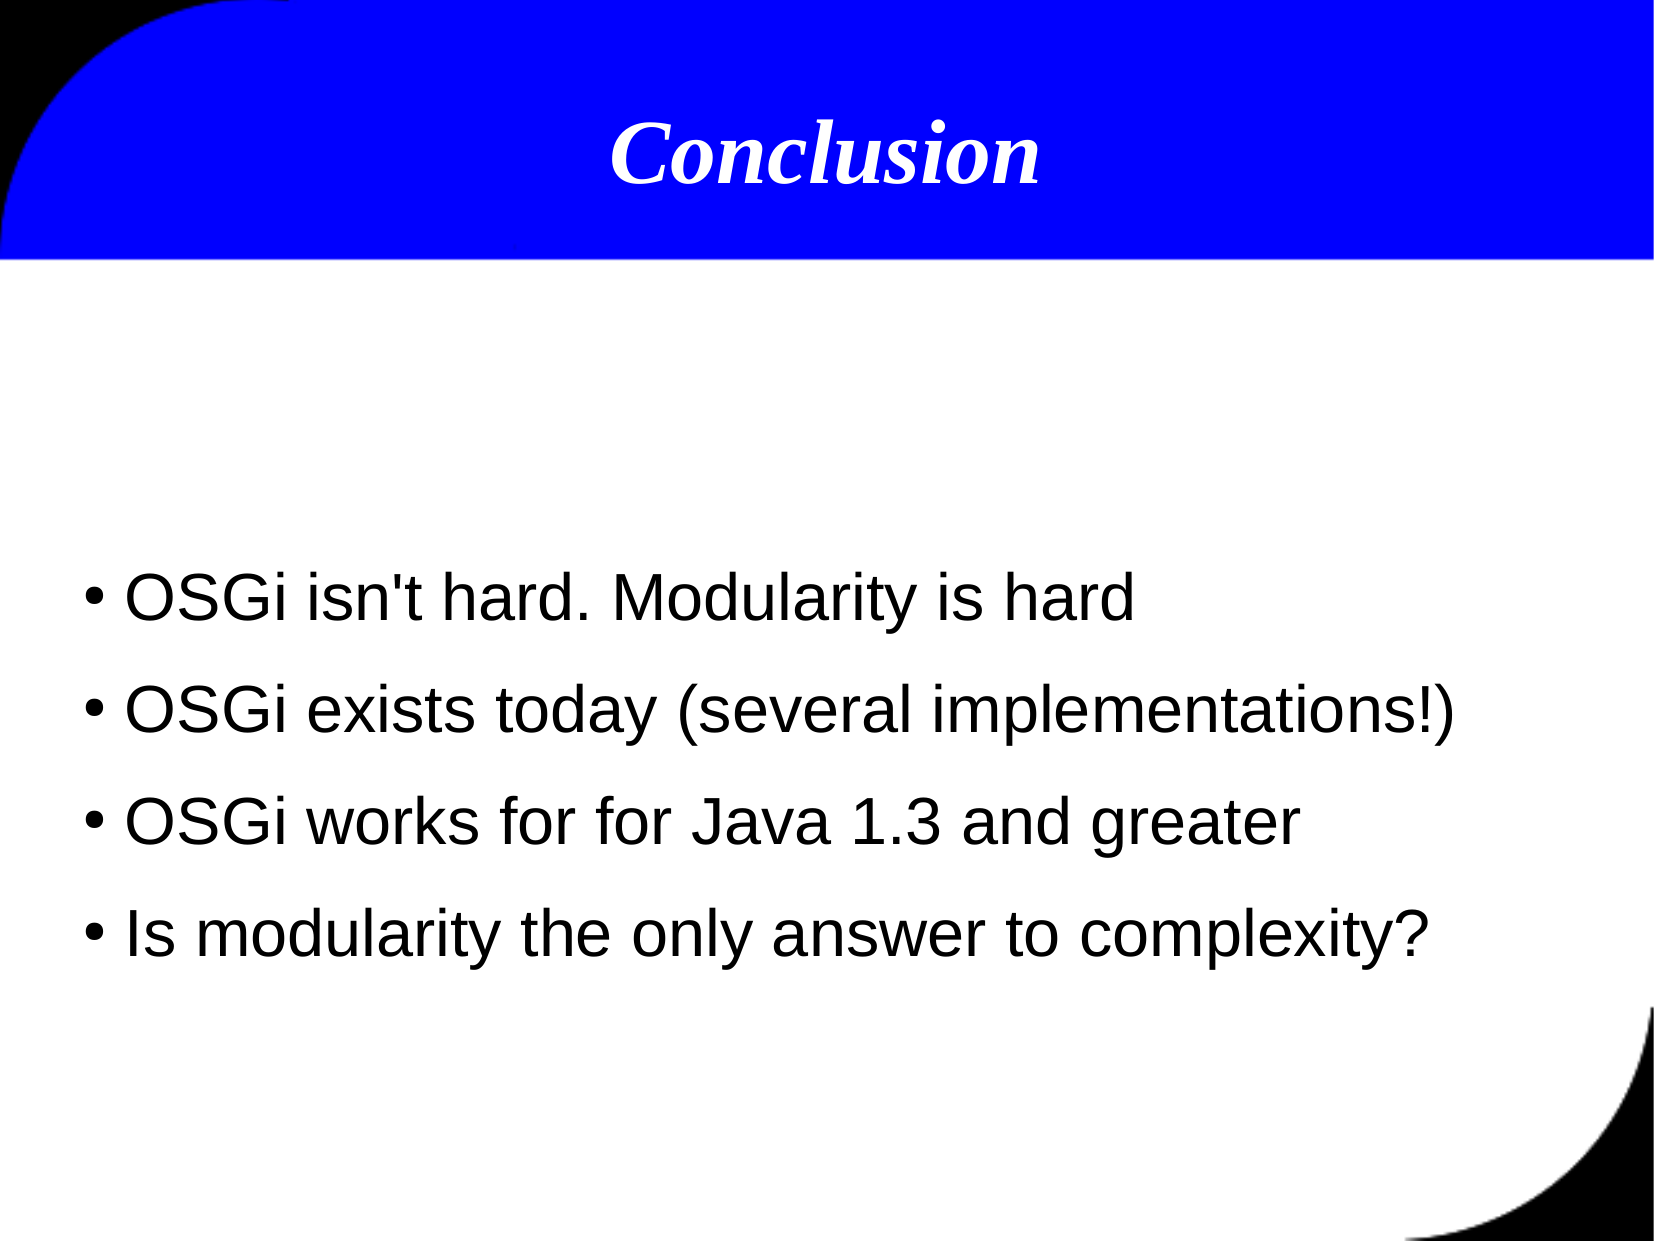

# Conclusion
 OSGi isn't hard. Modularity is hard
 OSGi exists today (several implementations!)
 OSGi works for for Java 1.3 and greater
 Is modularity the only answer to complexity?